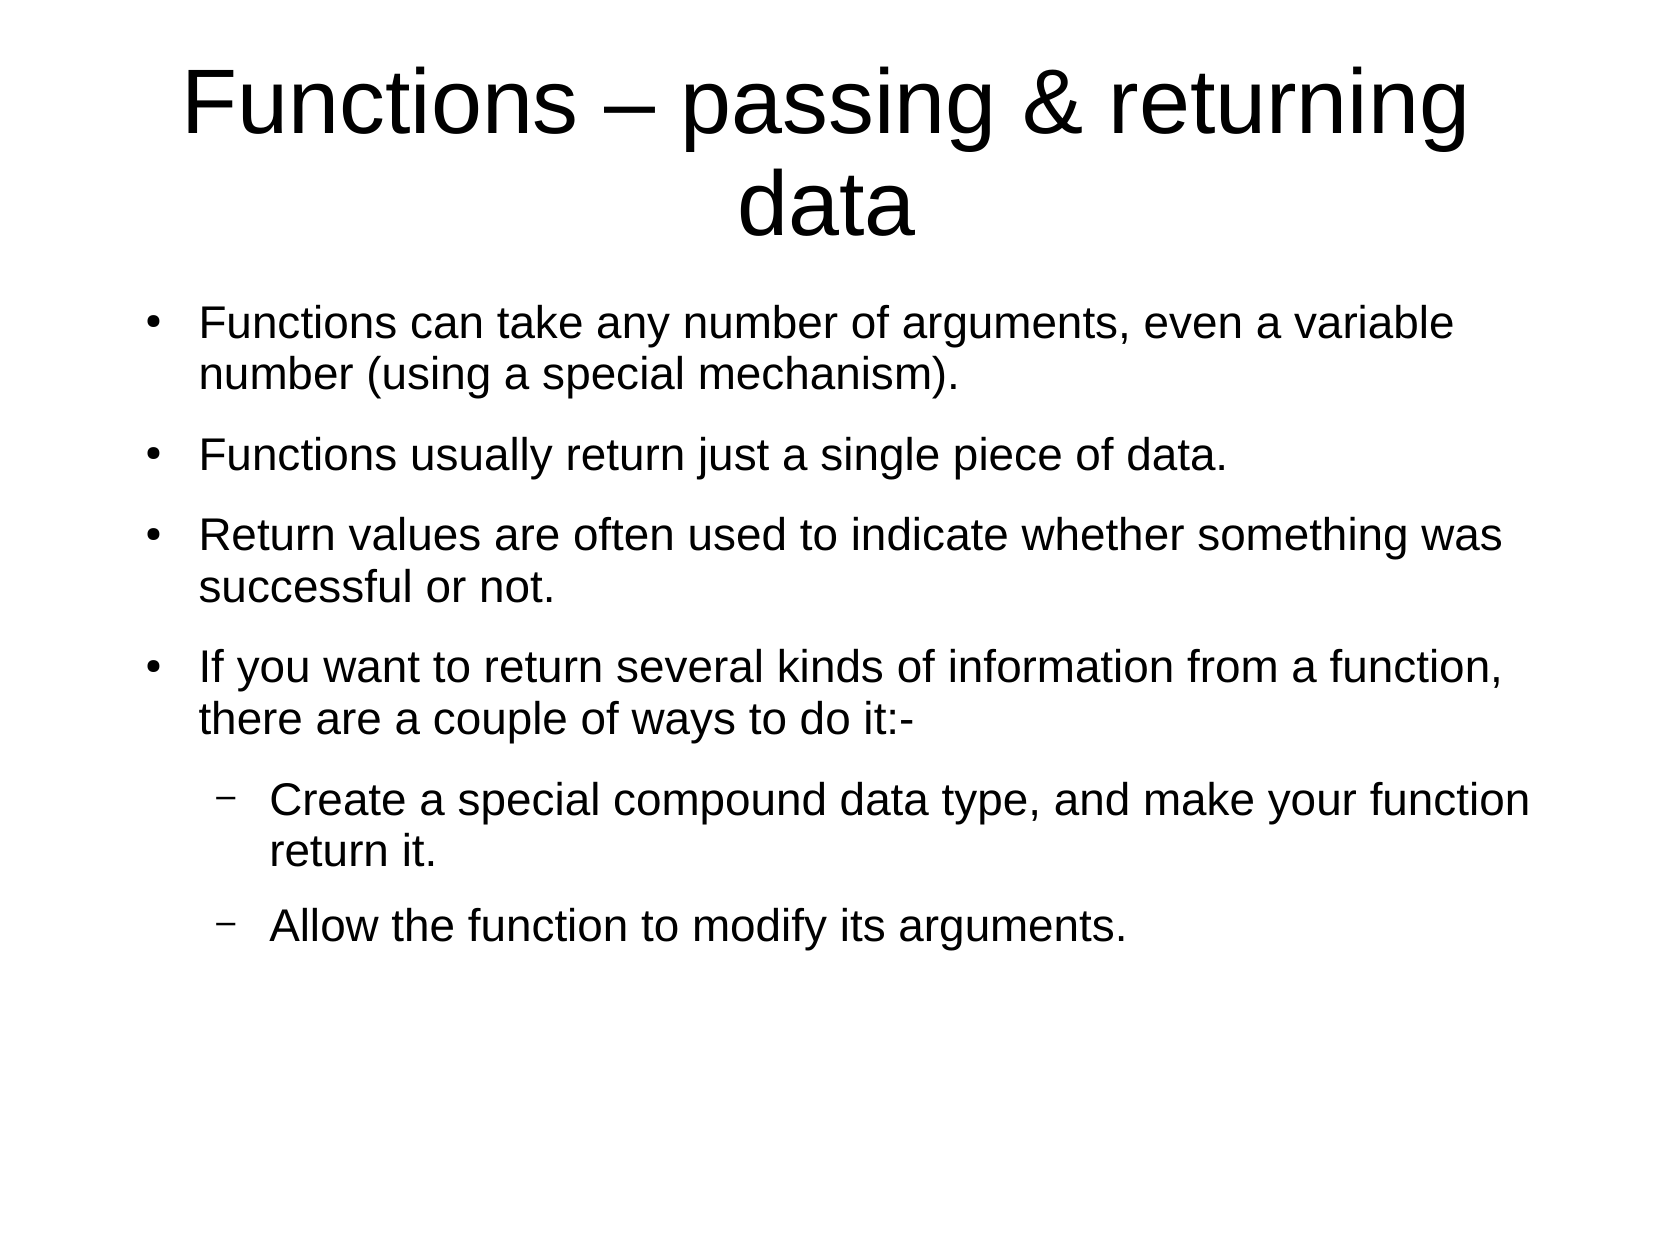

# Functions – passing & returning data
Functions can take any number of arguments, even a variable number (using a special mechanism).
Functions usually return just a single piece of data.
Return values are often used to indicate whether something was successful or not.
If you want to return several kinds of information from a function, there are a couple of ways to do it:-
Create a special compound data type, and make your function return it.
Allow the function to modify its arguments.